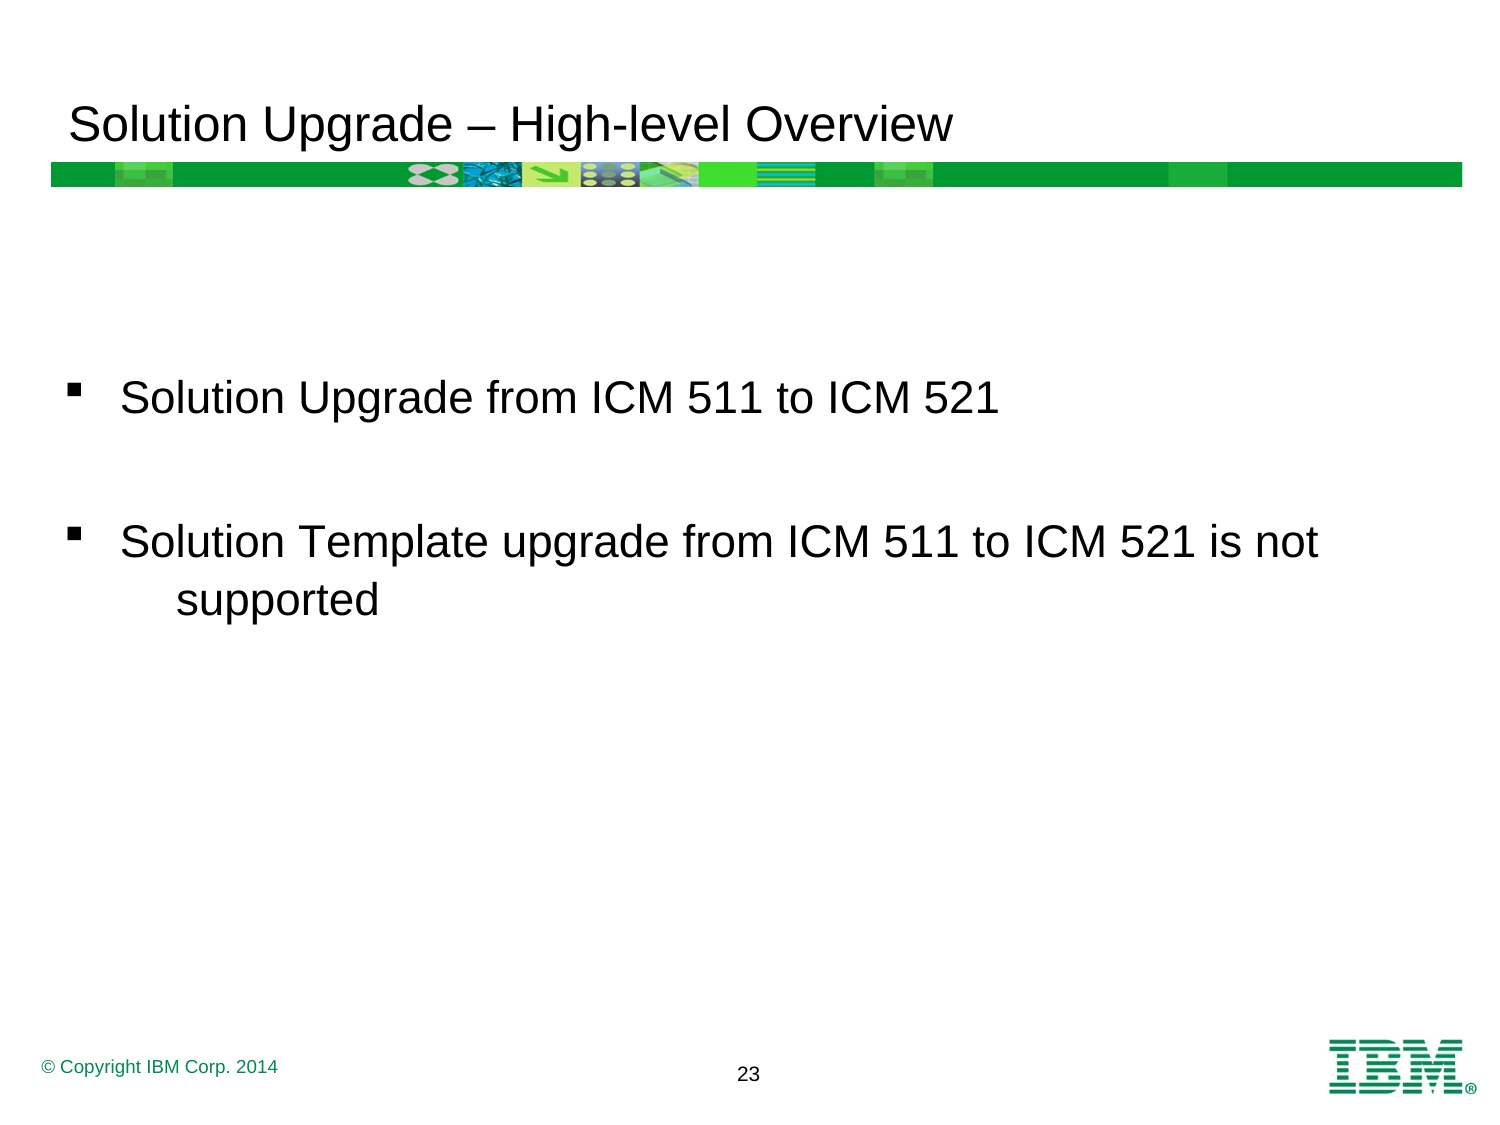

# Solution Upgrade – High-level Overview
Solution Upgrade from ICM 511 to ICM 521
Solution Template upgrade from ICM 511 to ICM 521 is not supported
23